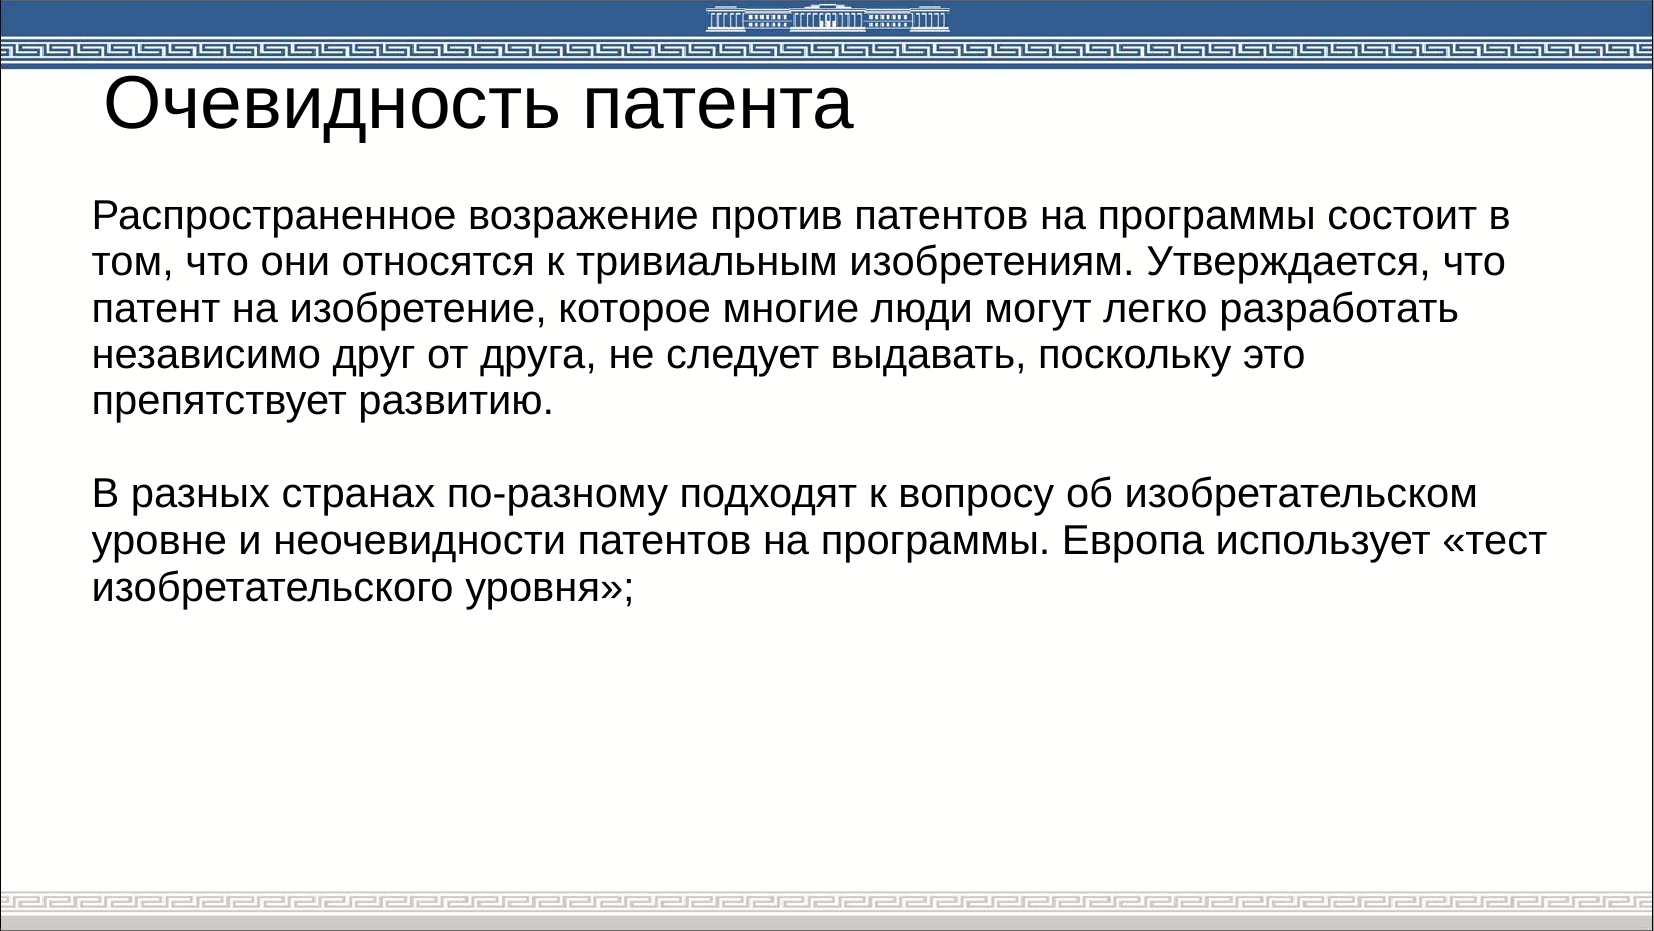

#
Очевидность патента
Распространенное возражение против патентов на программы состоит в том, что они относятся к тривиальным изобретениям. Утверждается, что патент на изобретение, которое многие люди могут легко разработать независимо друг от друга, не следует выдавать, поскольку это препятствует развитию.
В разных странах по-разному подходят к вопросу об изобретательском уровне и неочевидности патентов на программы. Европа использует «тест изобретательского уровня»;